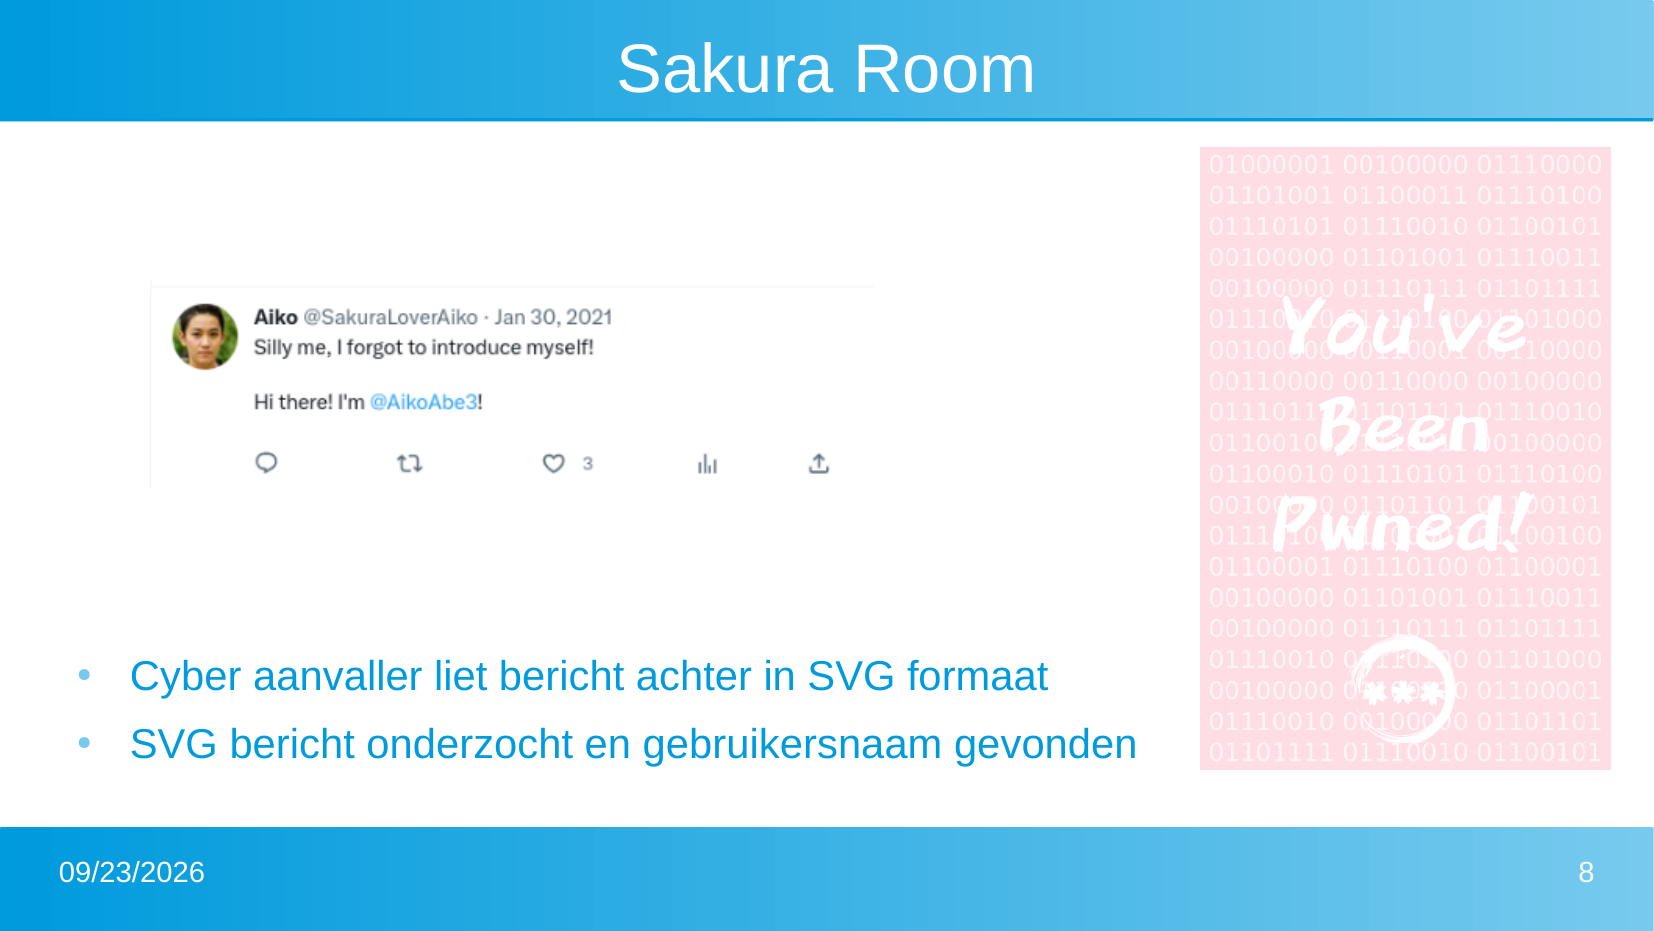

# Sakura Room
Cyber aanvaller liet bericht achter in SVG formaat
SVG bericht onderzocht en gebruikersnaam gevonden
8